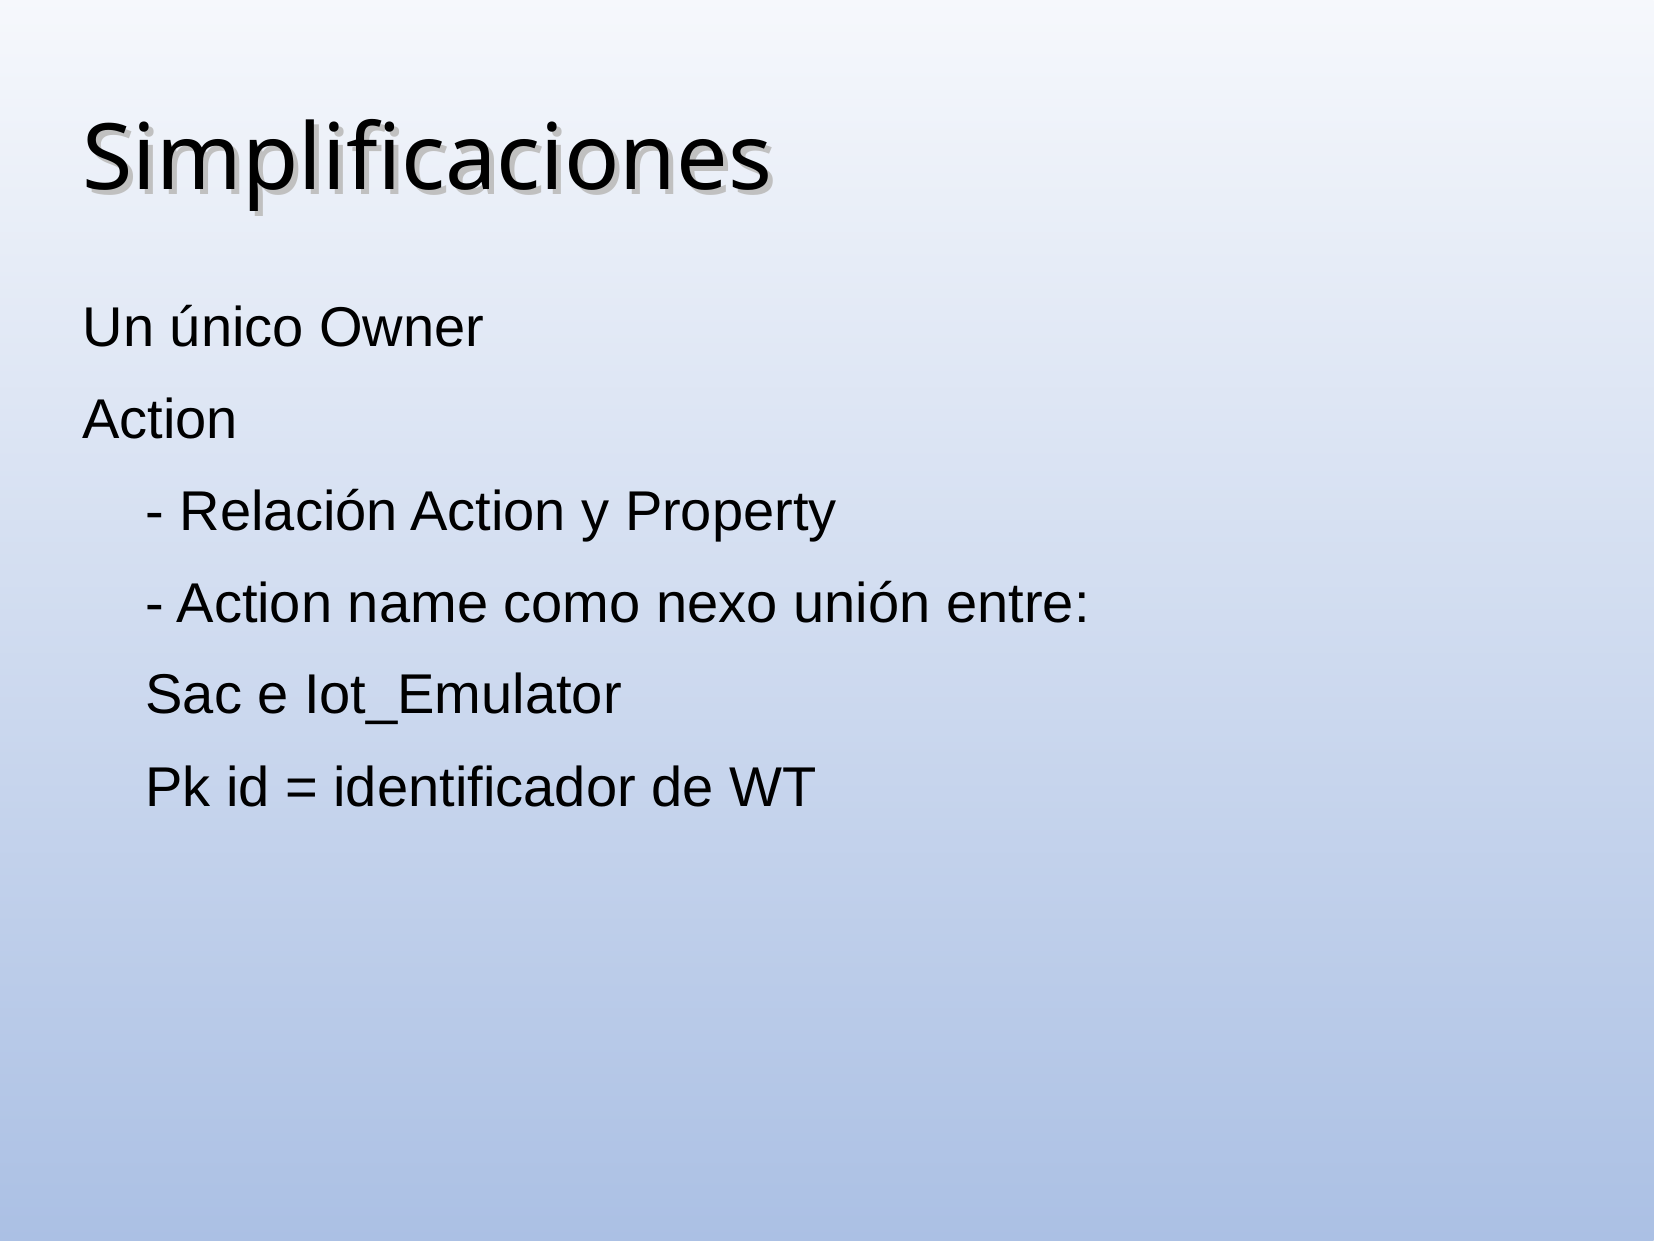

# Simplificaciones
Un único Owner
Action
	- Relación Action y Property
	- Action name como nexo unión entre:
 		Sac e Iot_Emulator
		Pk id = identificador de WT